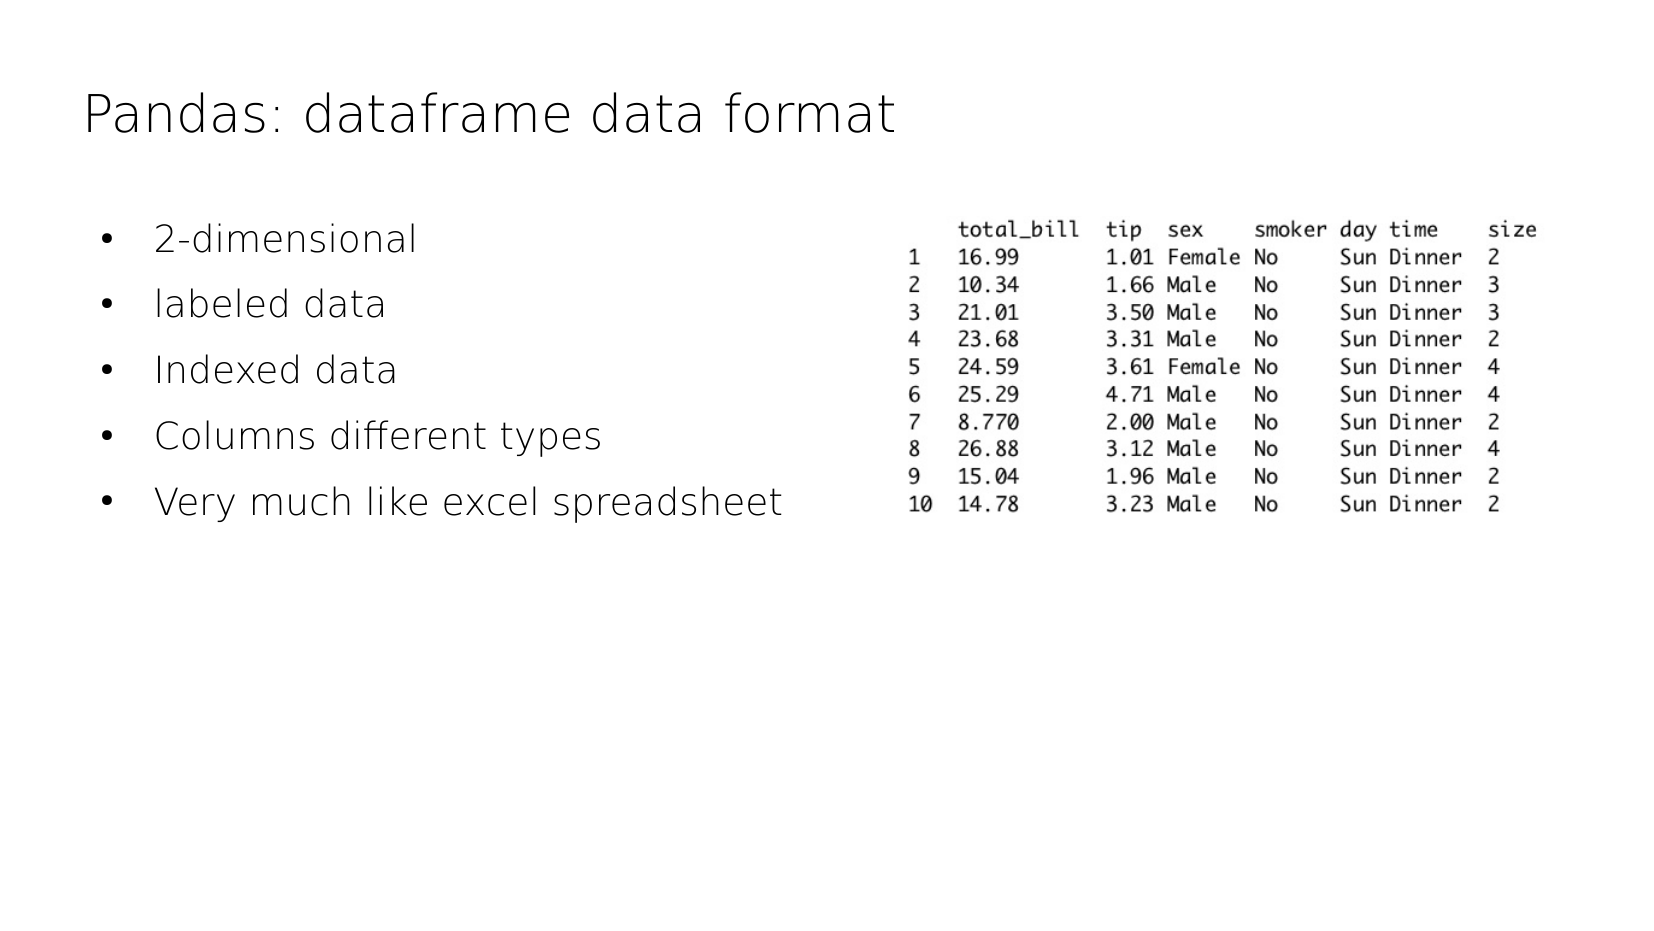

# Pandas: dataframe data format
2-dimensional
labeled data
Indexed data
Columns different types
Very much like excel spreadsheet